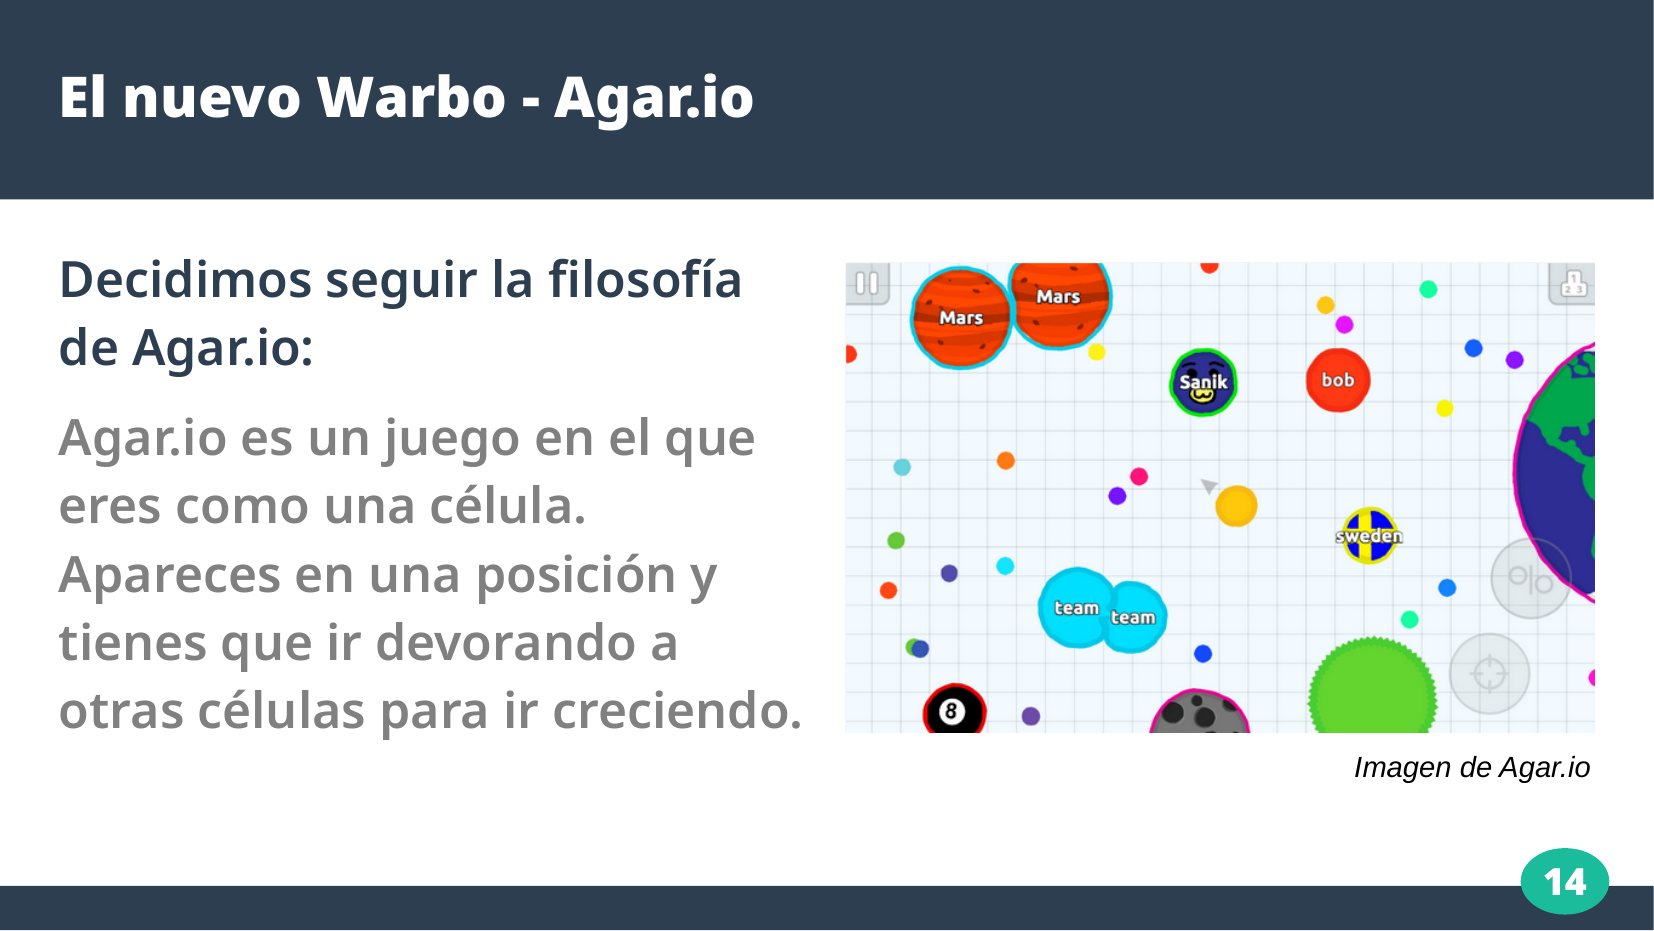

# El nuevo Warbo - Agar.io
Decidimos seguir la filosofía de Agar.io:
Agar.io es un juego en el que eres como una célula. Apareces en una posición y tienes que ir devorando a otras células para ir creciendo.
Imagen de Agar.io
14